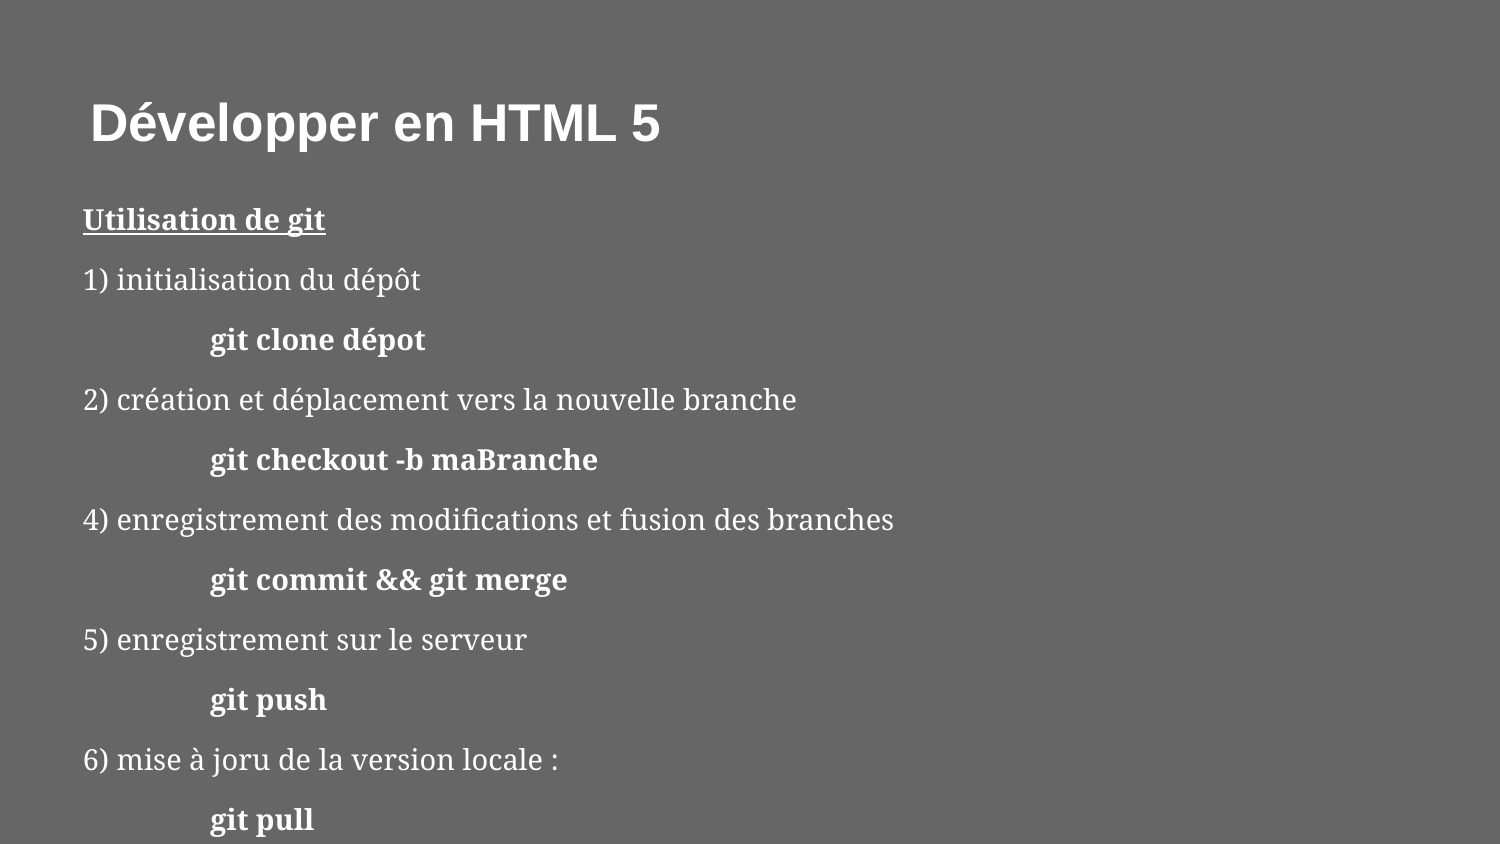

# Développer en HTML 5
Utilisation de git
1) initialisation du dépôt
 git clone dépot
2) création et déplacement vers la nouvelle branche
 git checkout -b maBranche
4) enregistrement des modifications et fusion des branches
 git commit && git merge
5) enregistrement sur le serveur
 git push
6) mise à joru de la version locale :
 git pull